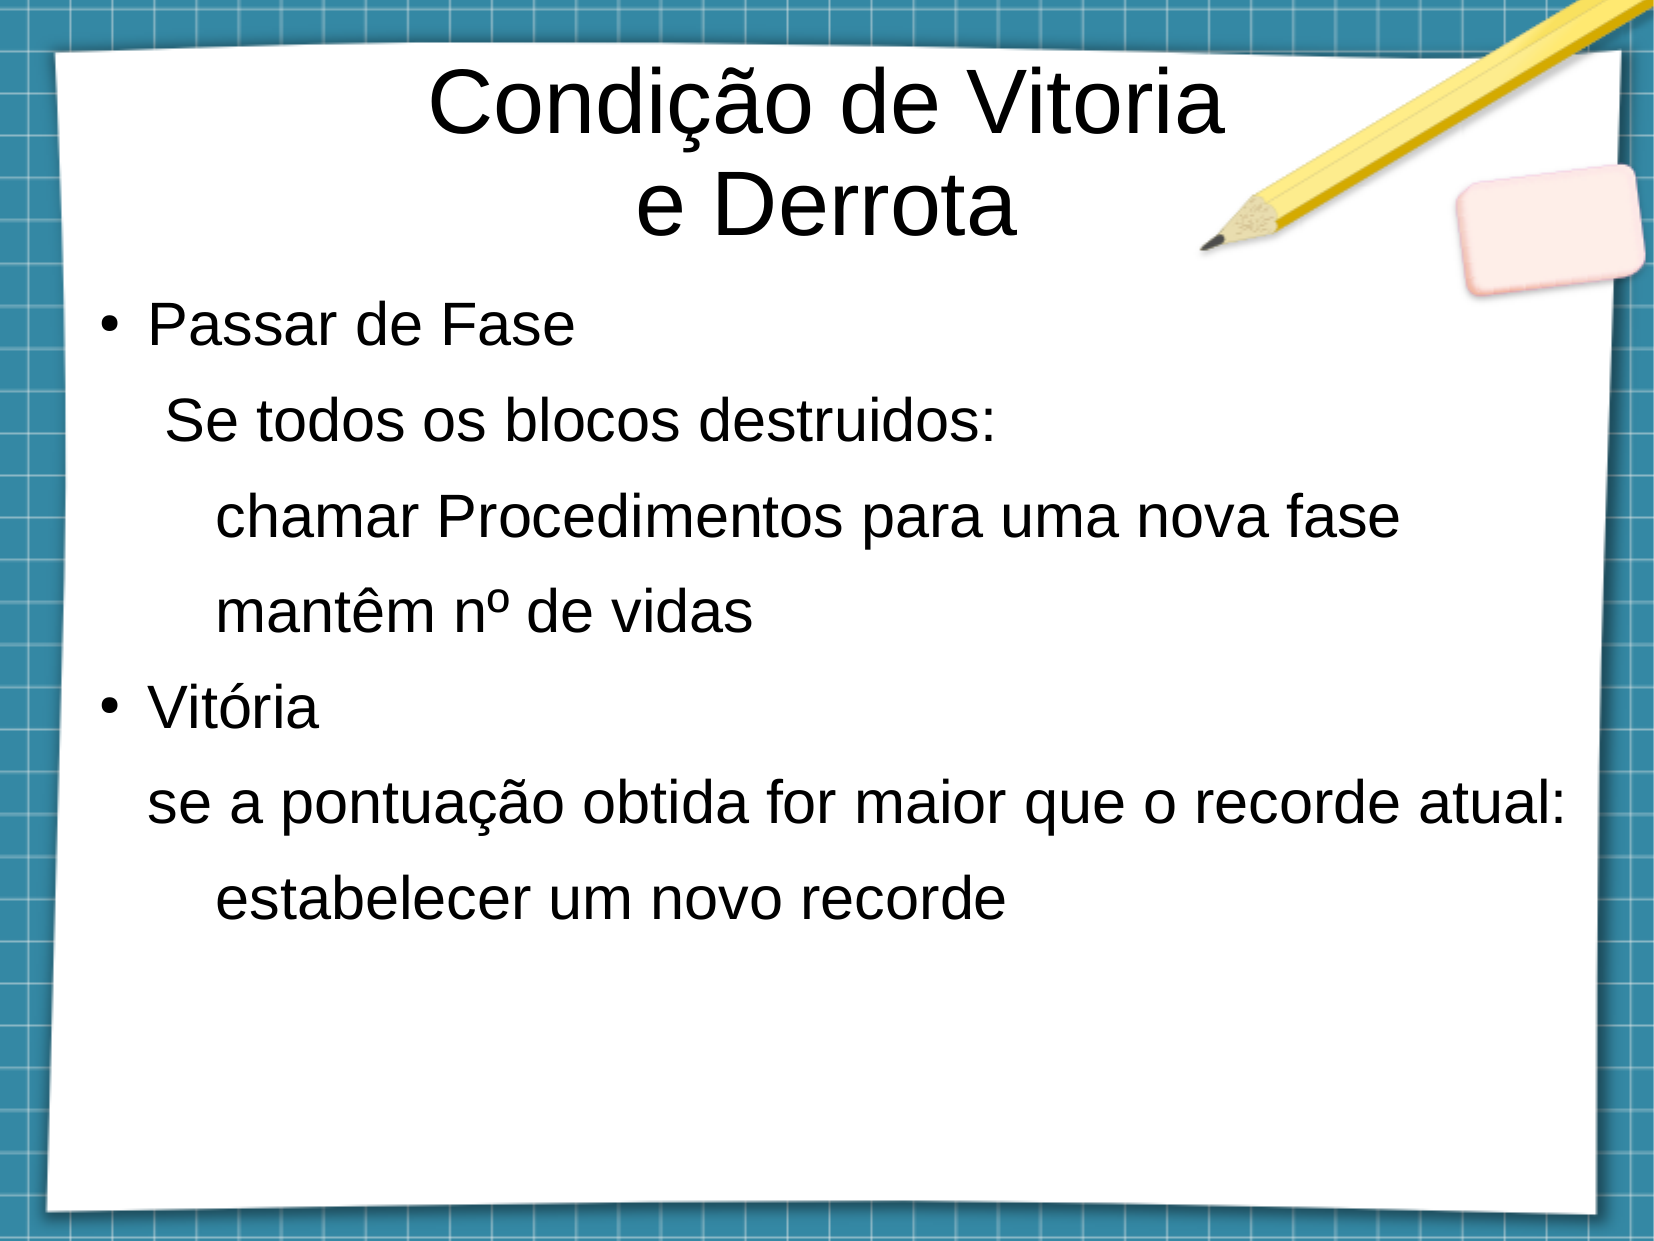

# Condição de Vitoria e Derrota
Passar de Fase
 Se todos os blocos destruidos:
 chamar Procedimentos para uma nova fase
 mantêm nº de vidas
Vitória
se a pontuação obtida for maior que o recorde atual:
 estabelecer um novo recorde